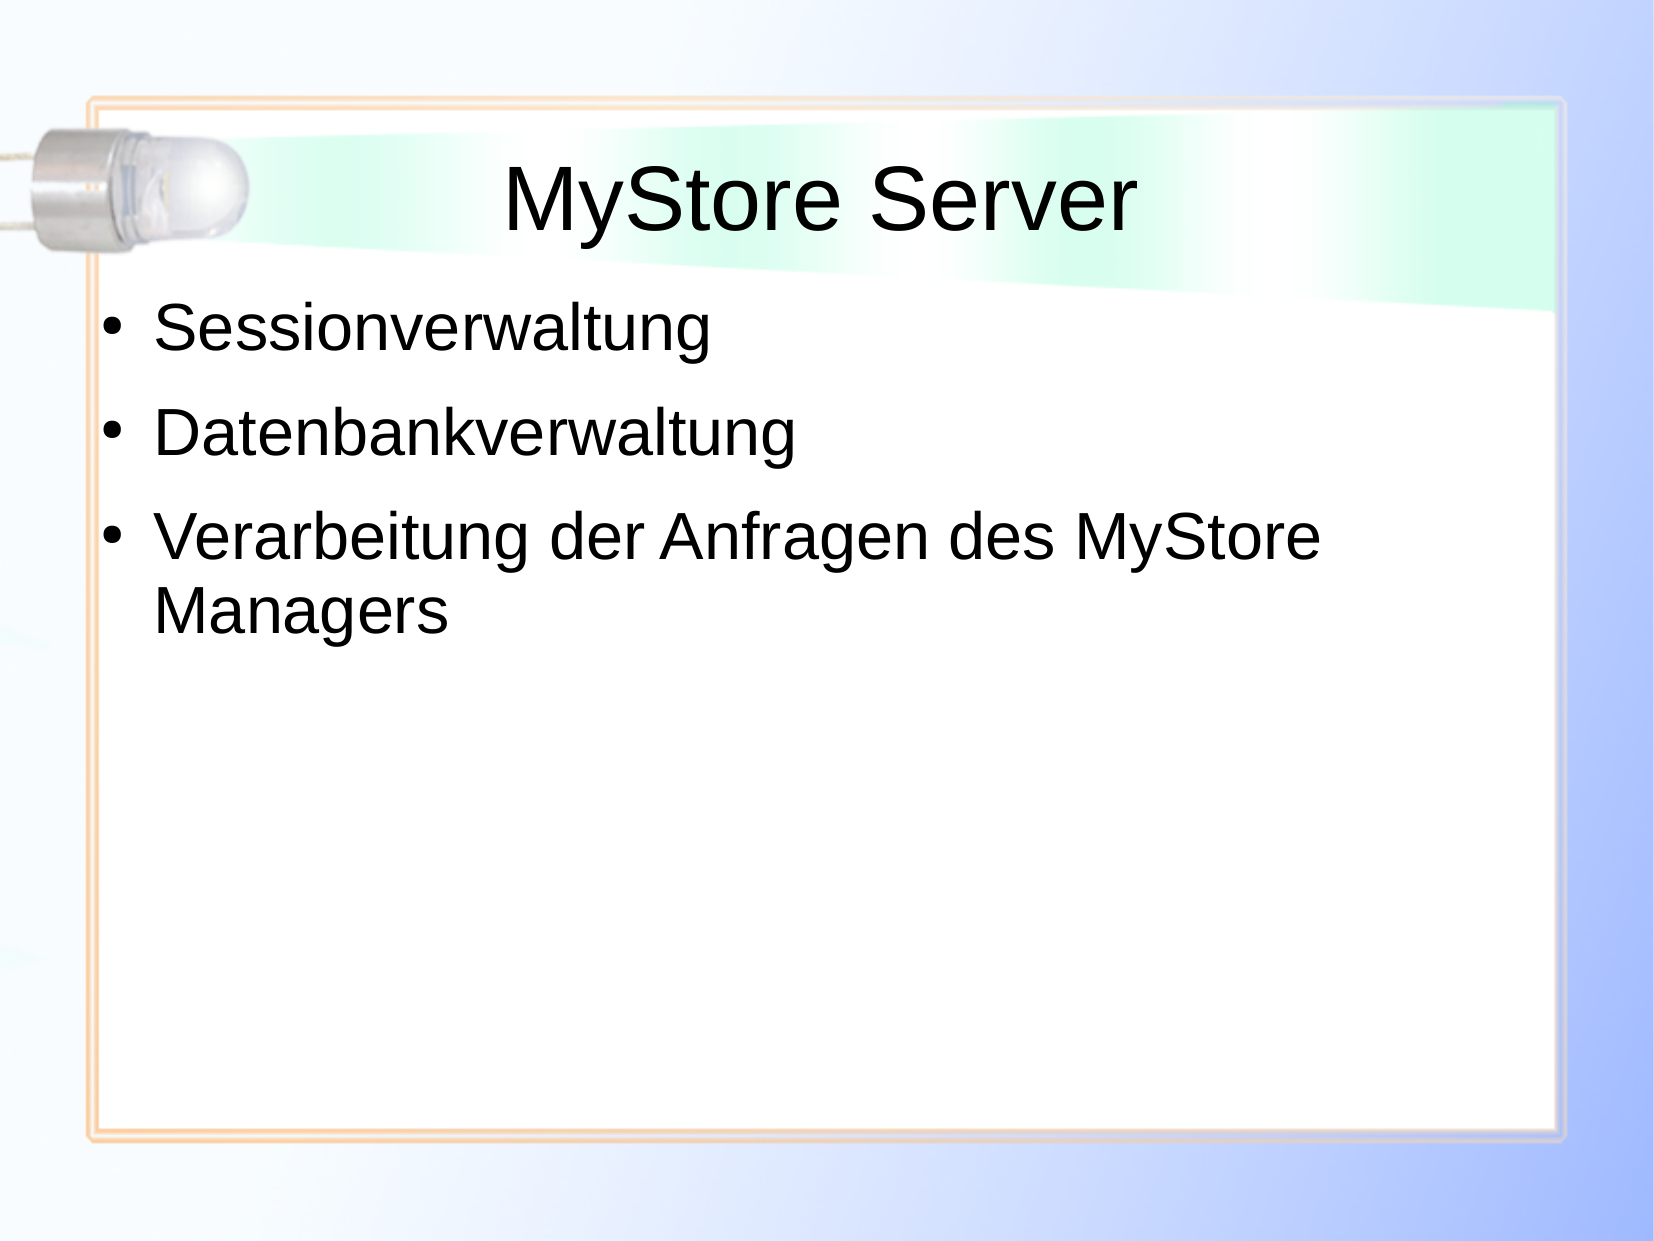

# MyStore Server
Sessionverwaltung
Datenbankverwaltung
Verarbeitung der Anfragen des MyStore Managers